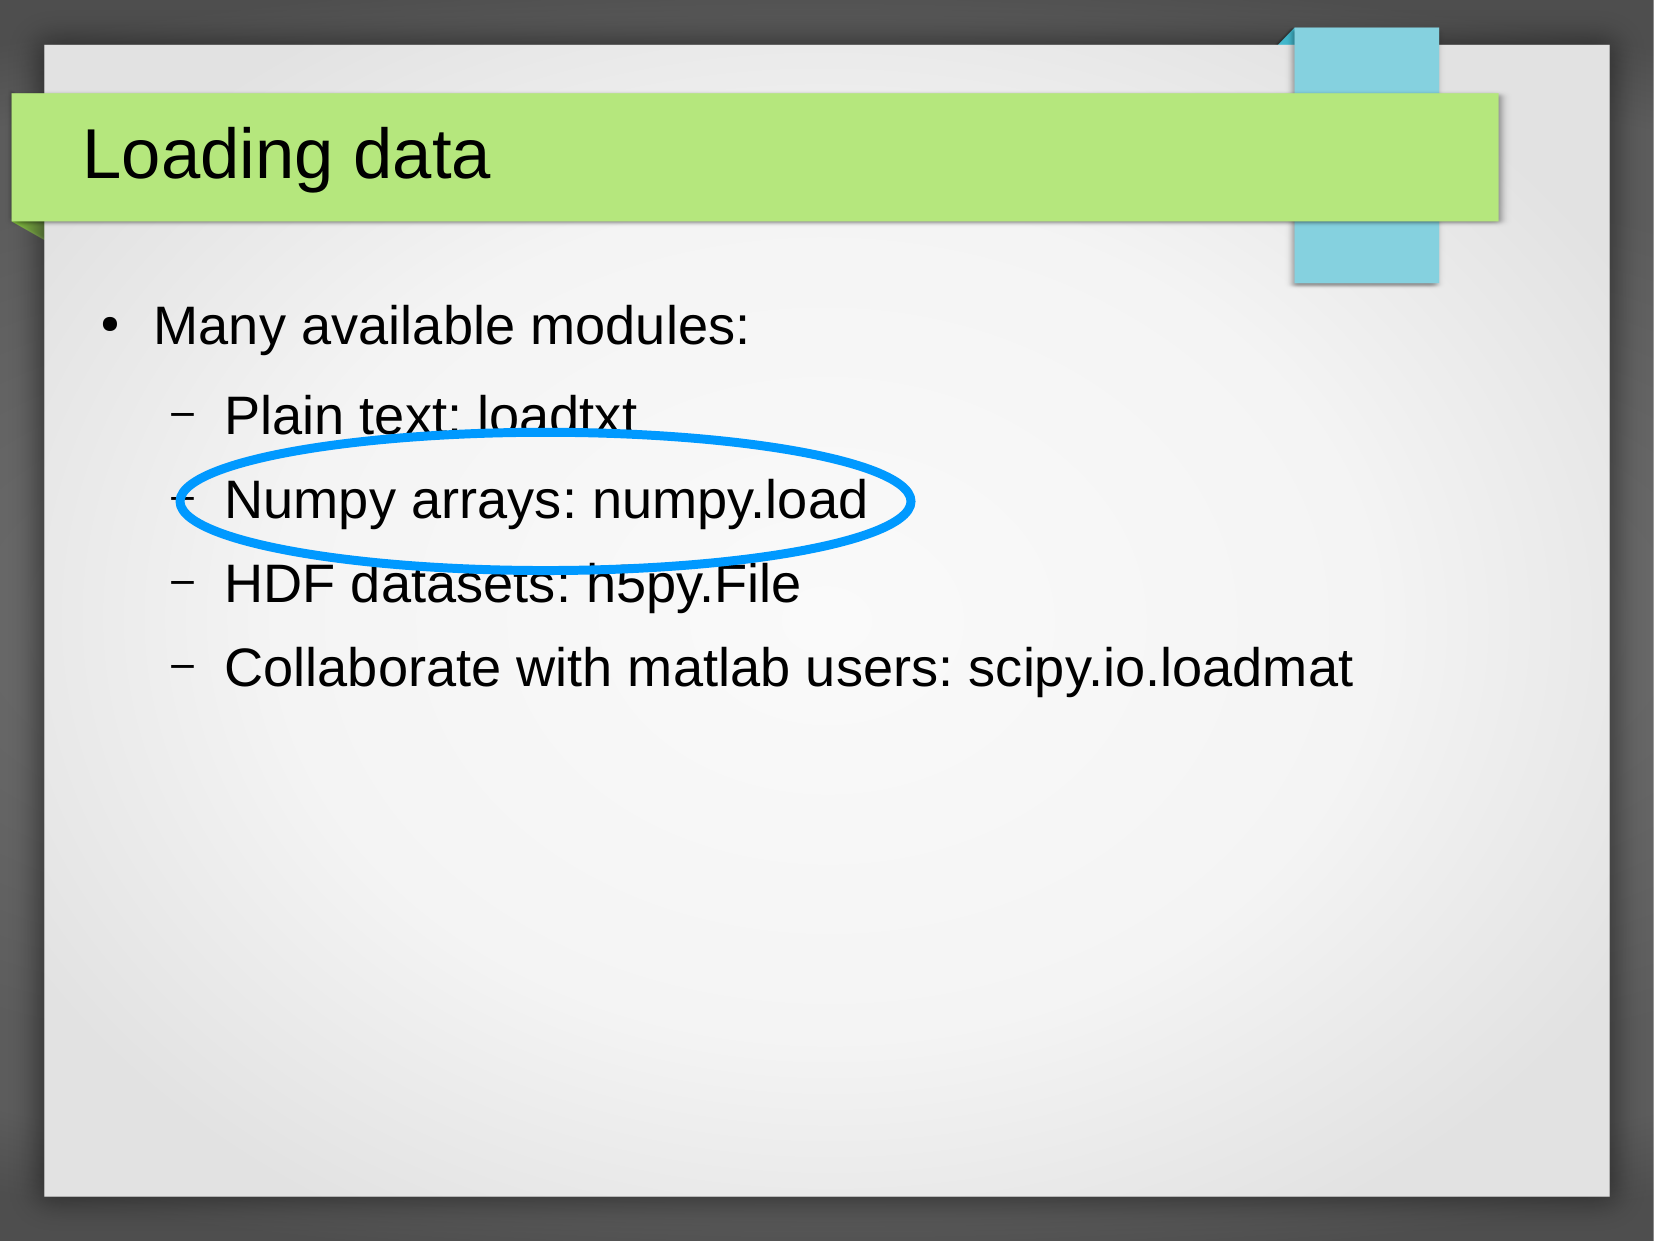

# Loading data
Many available modules:
Plain text: loadtxt
Numpy arrays: numpy.load
HDF datasets: h5py.File
Collaborate with matlab users: scipy.io.loadmat